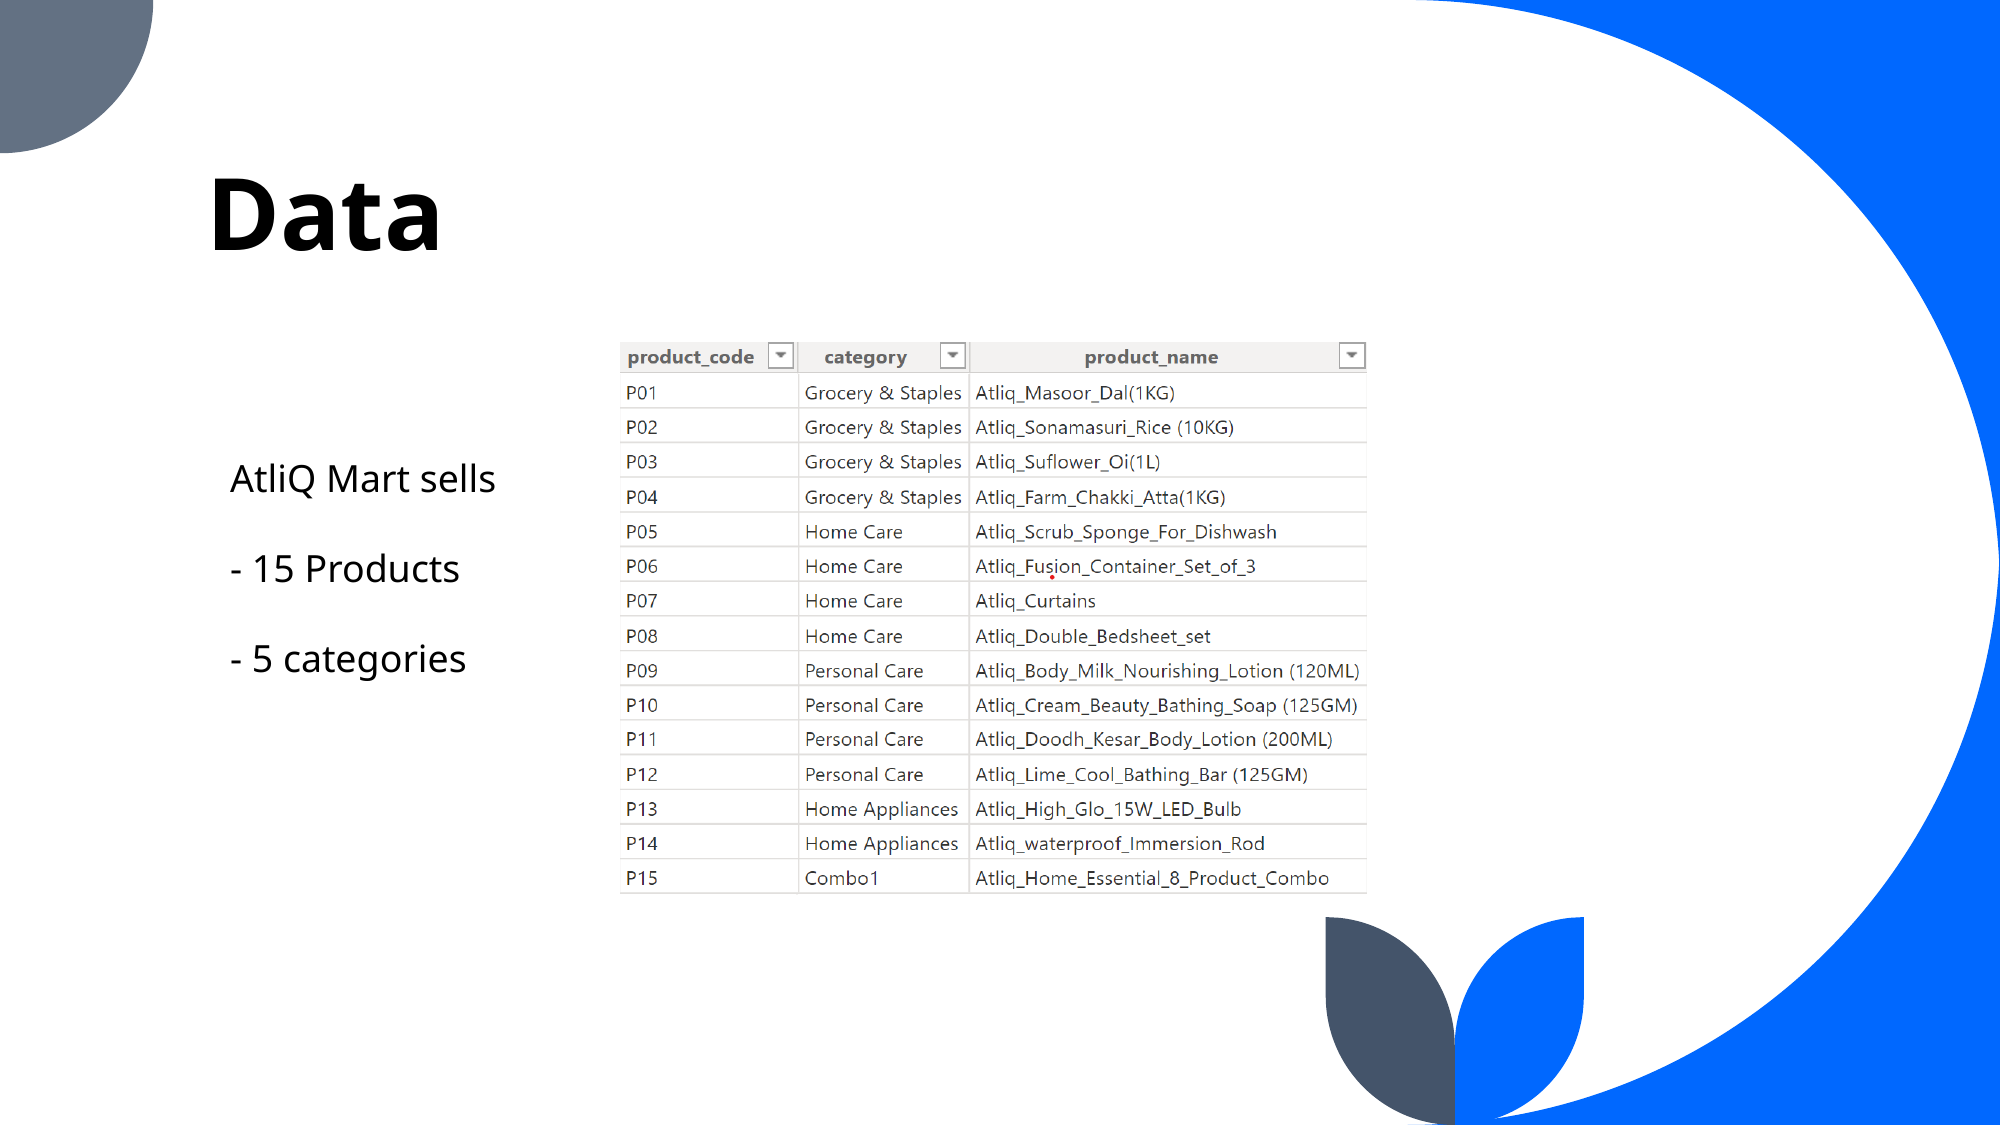

# Data
AtliQ Mart sells
- 15 Products
- 5 categories